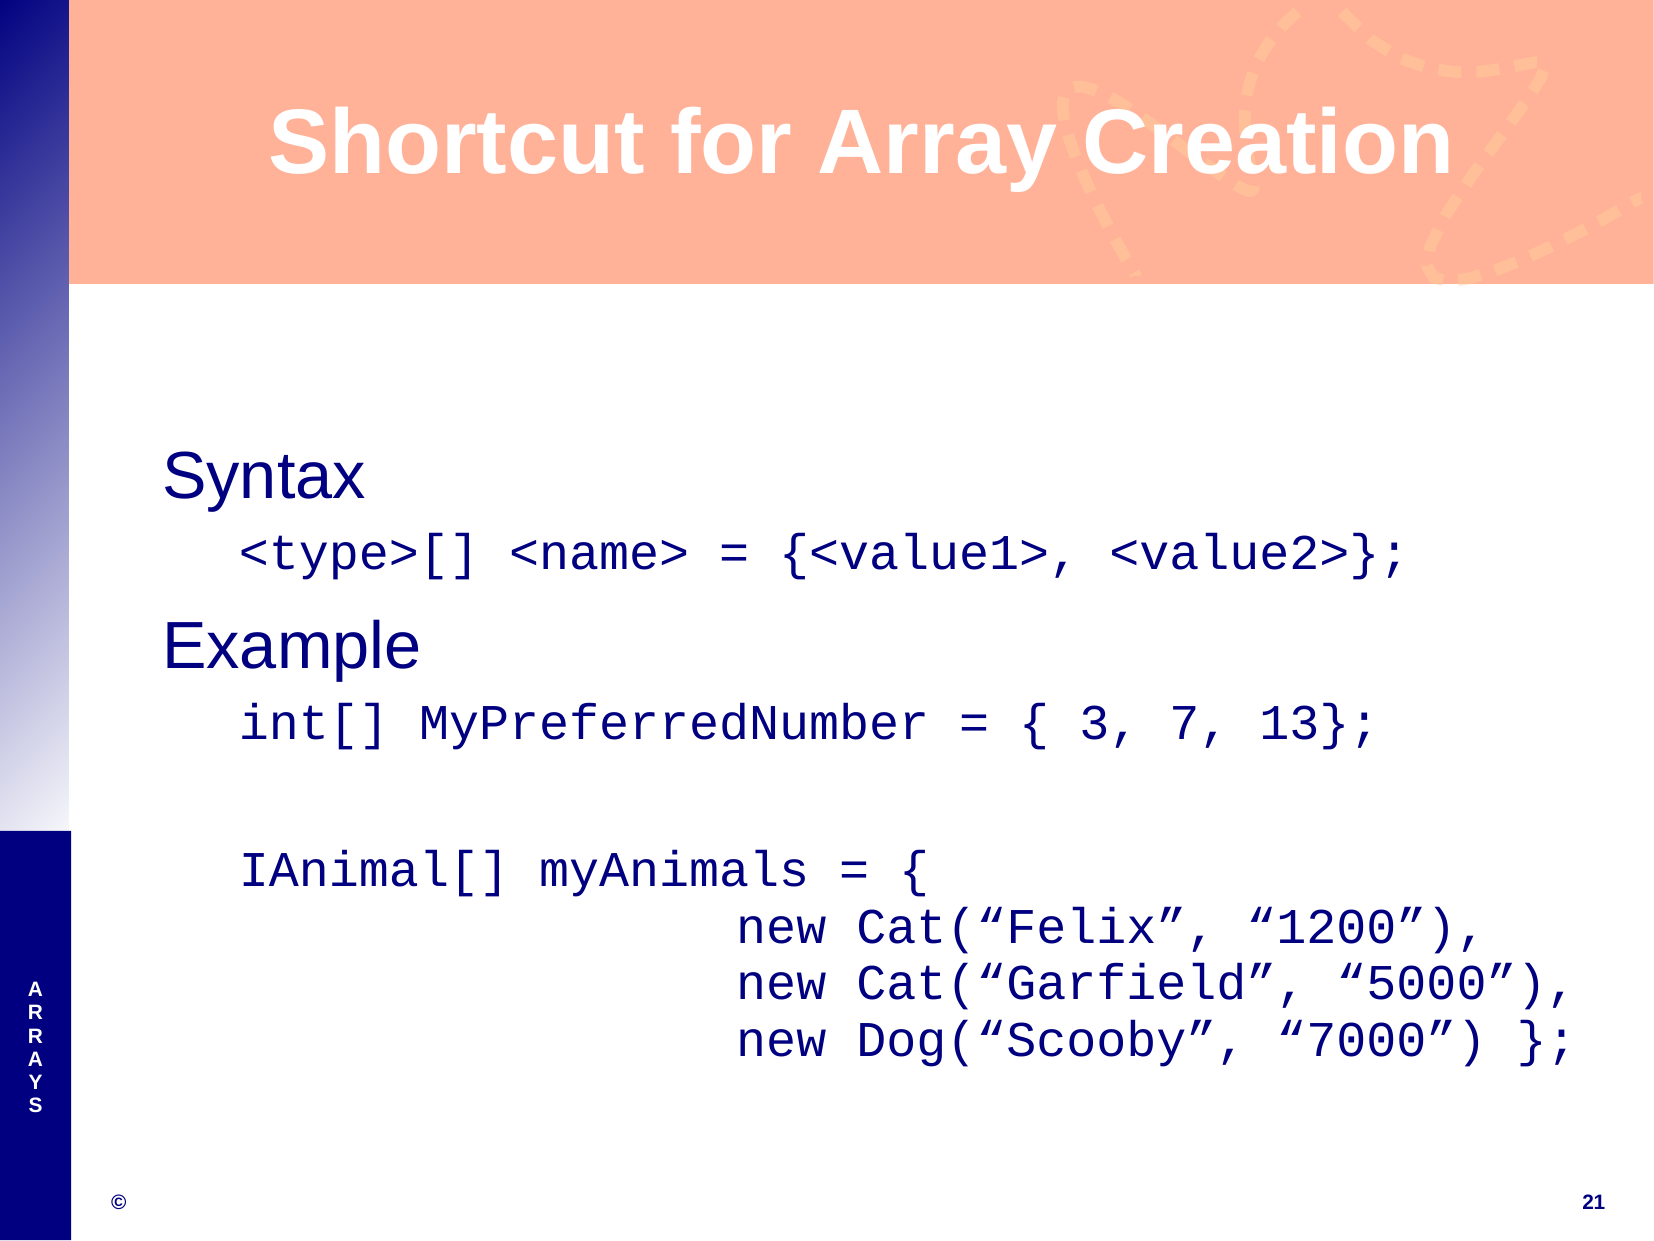

Shortcut for Array Creation
# Syntax
<type>[] <name> = {<value1>, <value2>};
Example
int[] MyPreferredNumber = { 3, 7, 13};
IAnimal[] myAnimals = {
 new Cat(“Felix”, “1200”),
 new Cat(“Garfield”, “5000”),
 new Dog(“Scooby”, “7000”) };
A
R
R
A
Y
S